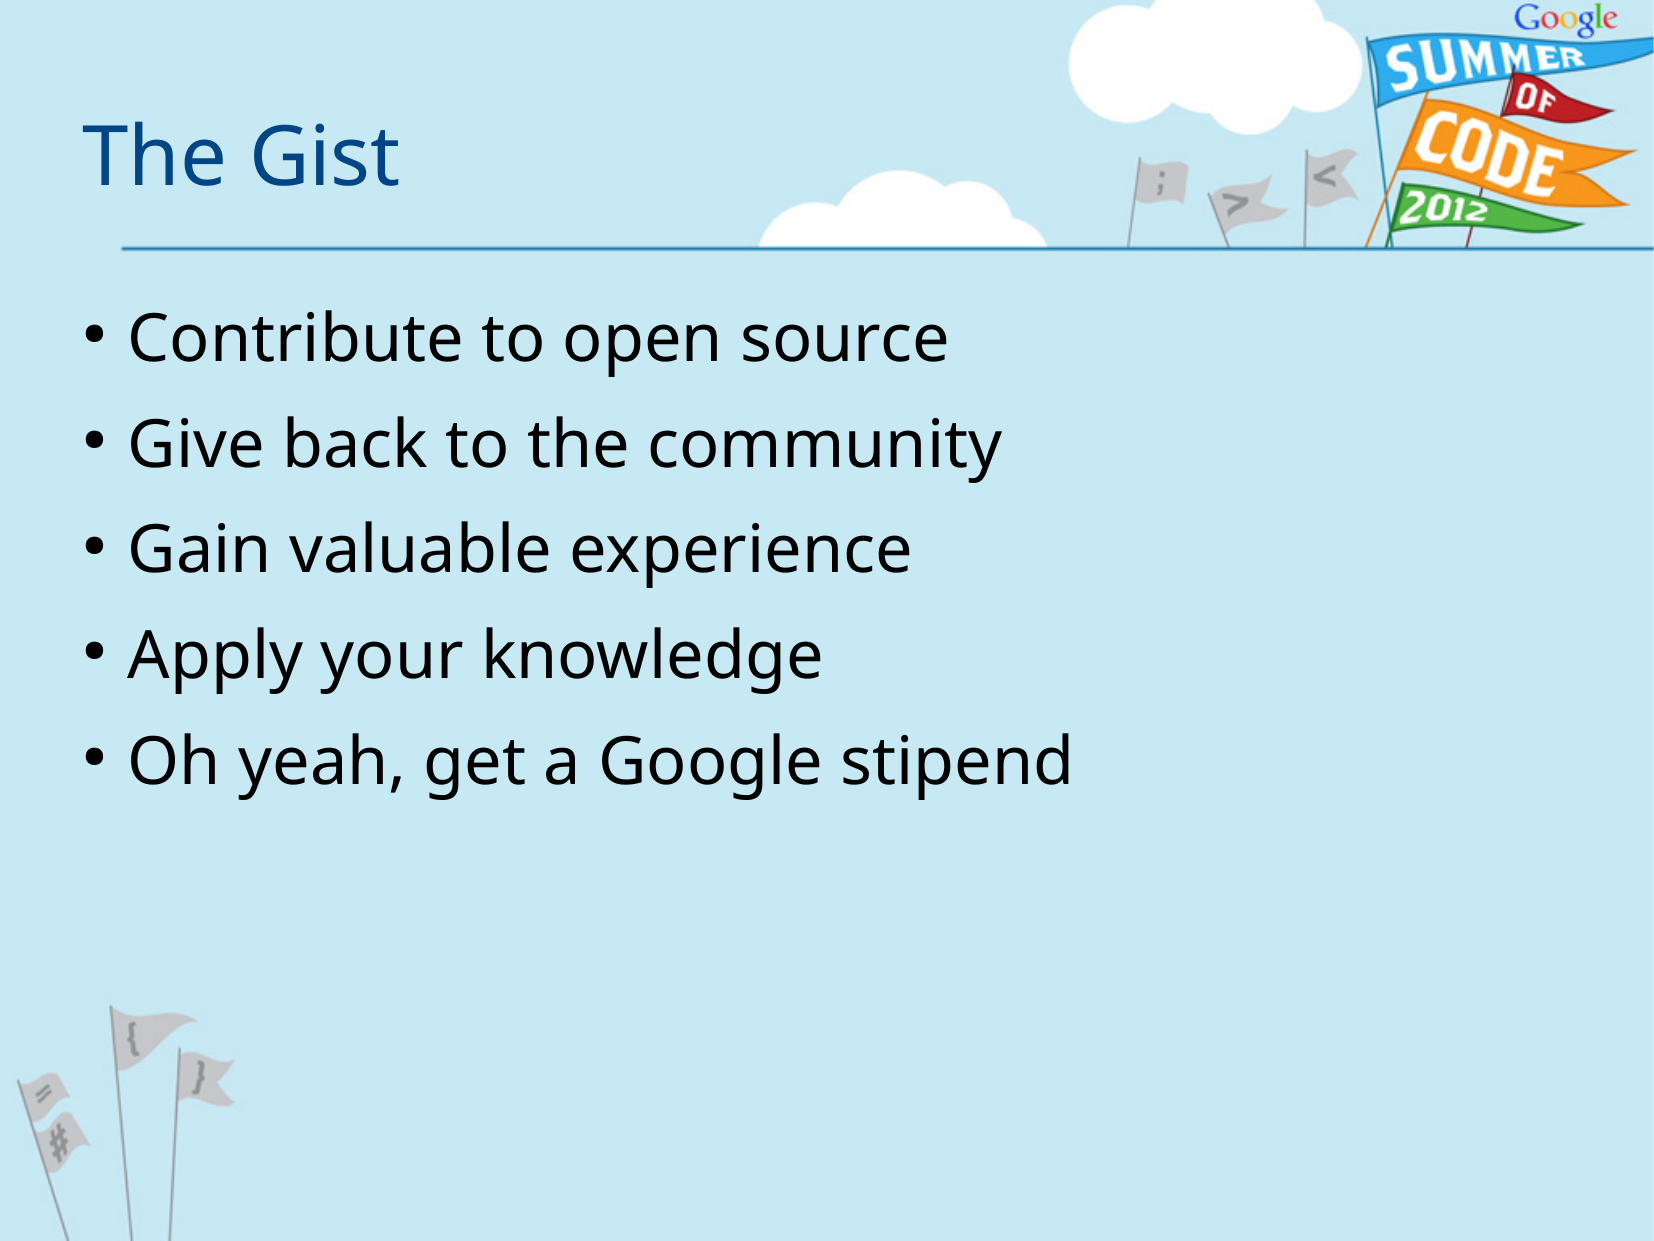

# The Gist
Contribute to open source
Give back to the community
Gain valuable experience
Apply your knowledge
Oh yeah, get a Google stipend